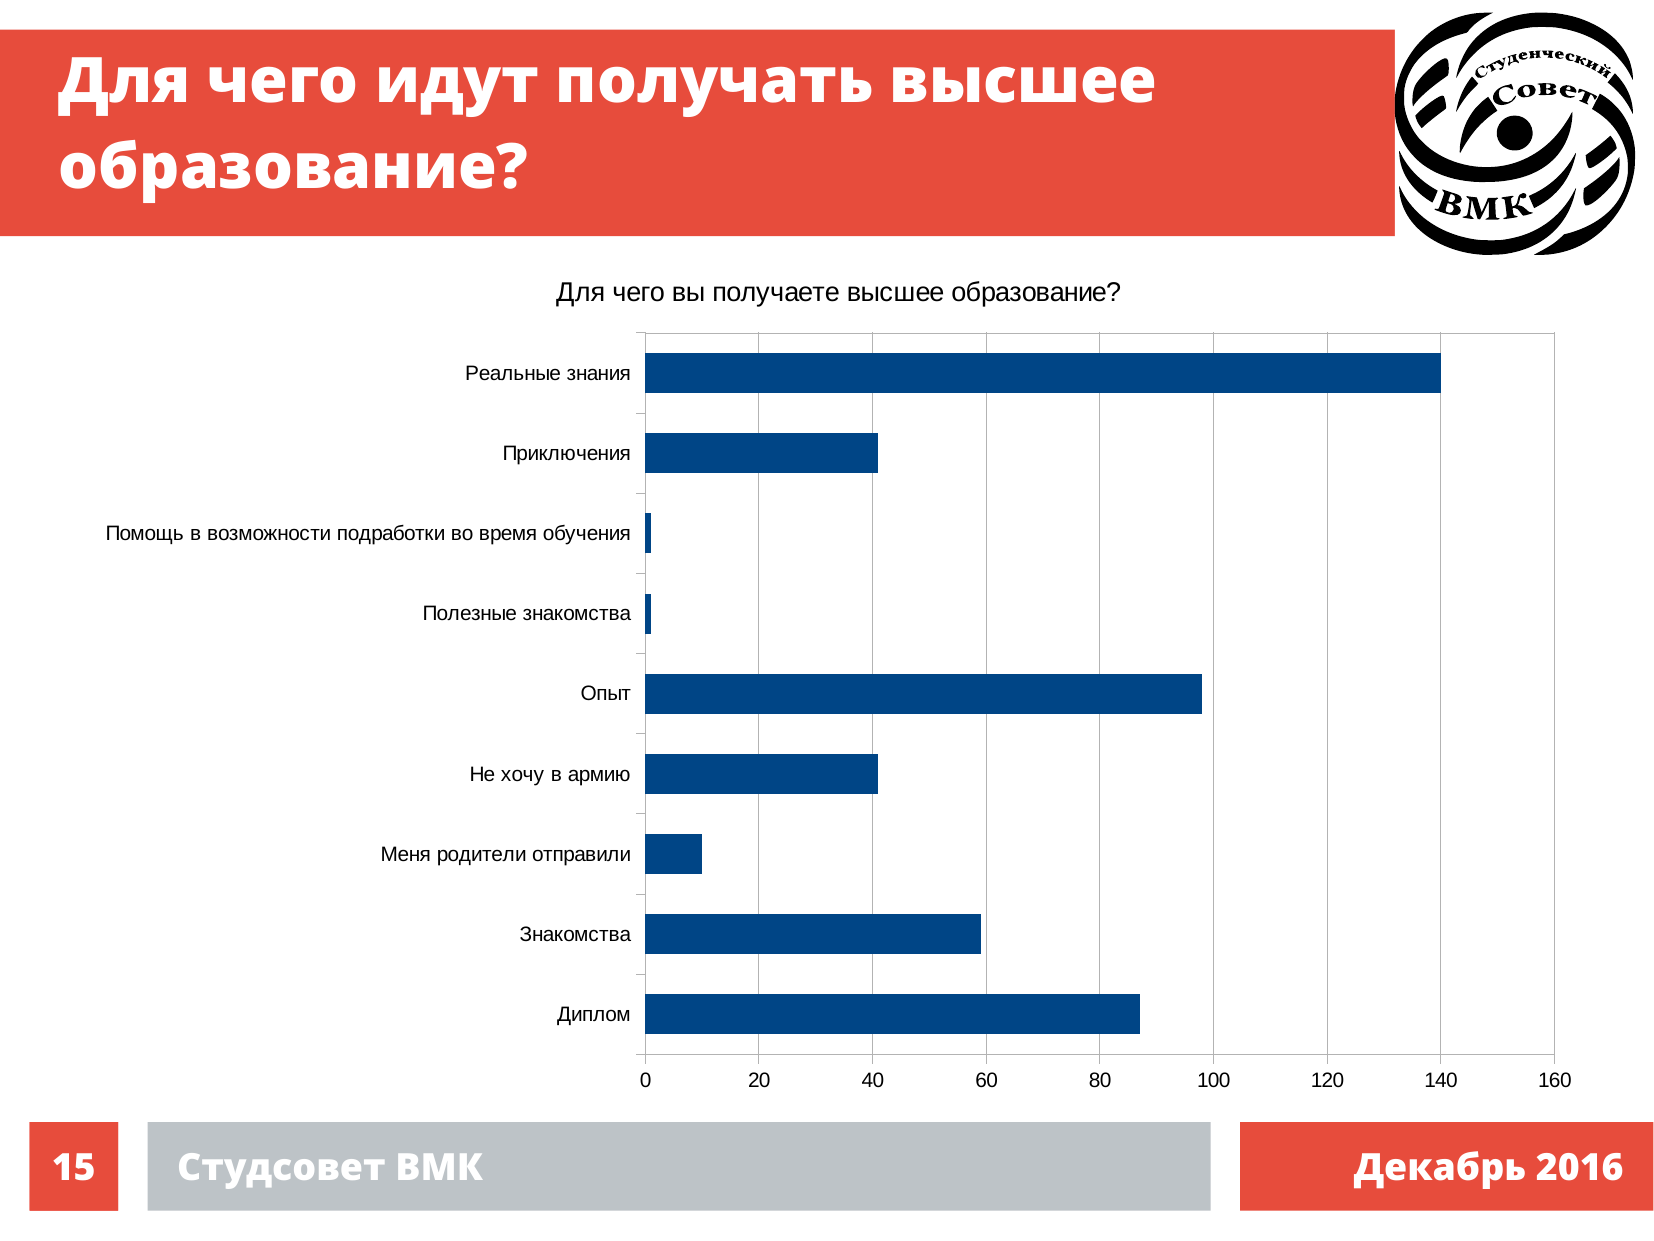

# Для чего идут получать высшее образование?
### Chart: Для чего вы получаете высшее образование?
| Category | Sum - Число |
|---|---|
| Диплом | 87.0 |
| Знакомства | 59.0 |
| Меня родители отправили | 10.0 |
| Не хочу в армию | 41.0 |
| Опыт | 98.0 |
| Полезные знакомства | 1.0 |
| Помощь в возможности подработки во время обучения | 1.0 |
| Приключения | 41.0 |
| Реальные знания | 140.0 |15
Студсовет ВМК
Декабрь 2016